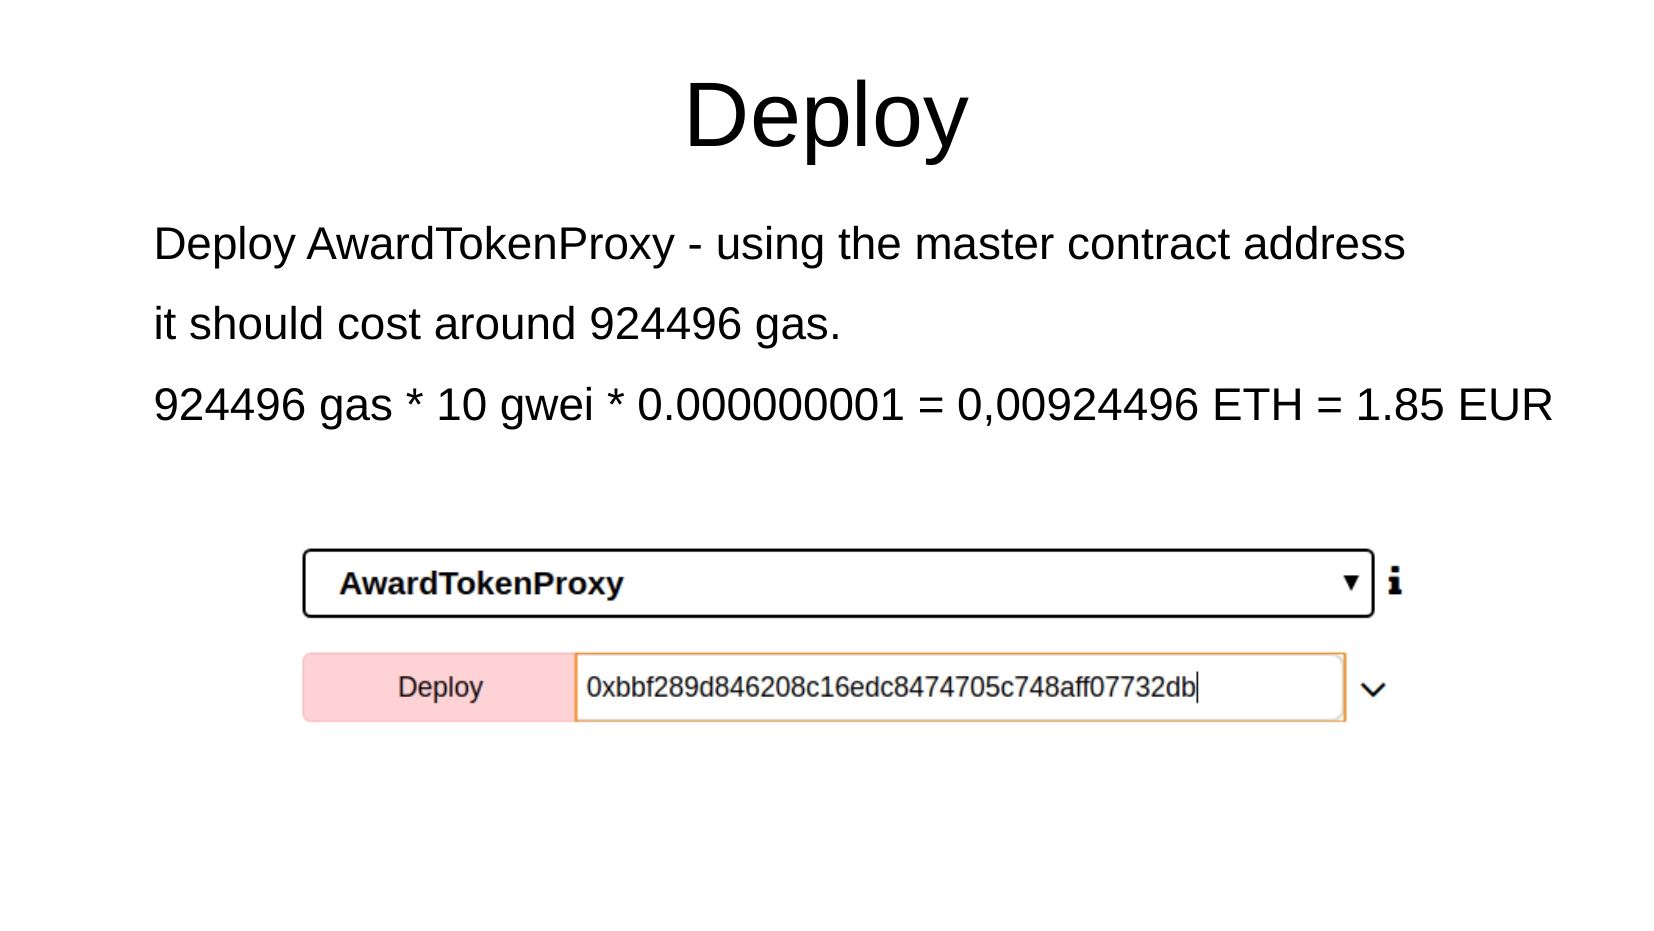

# Deploy
Deploy AwardTokenProxy - using the master contract address
it should cost around 924496 gas.
924496 gas * 10 gwei * 0.000000001 = 0,00924496 ETH = 1.85 EUR